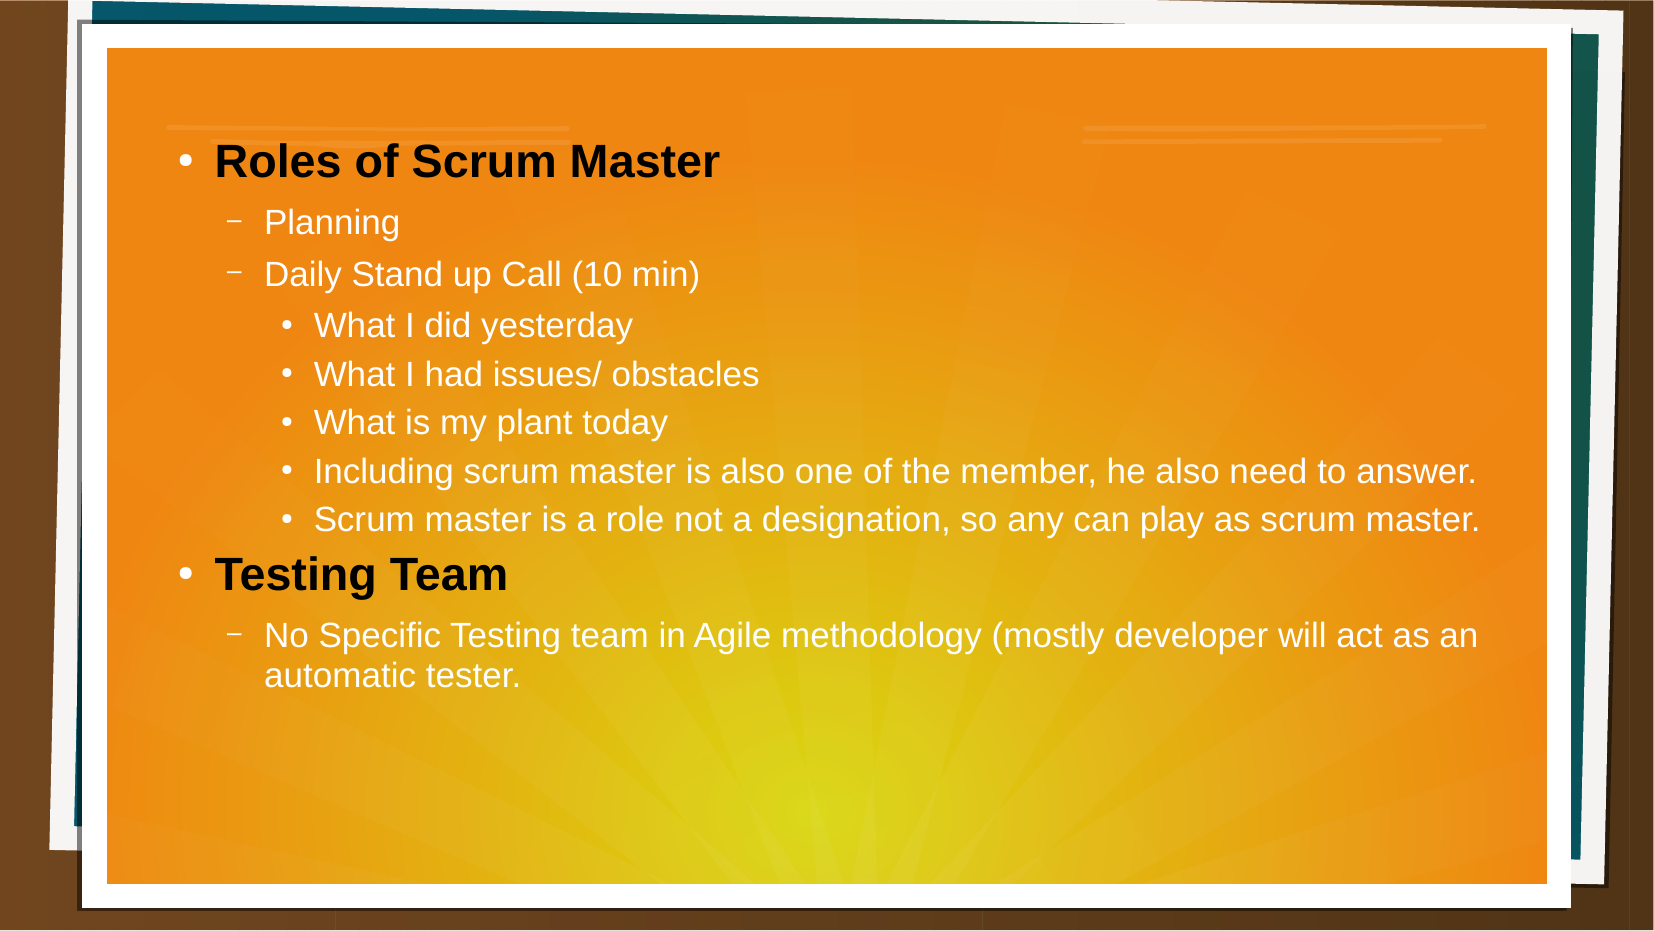

# Roles of Scrum Master
Planning
Daily Stand up Call (10 min)
What I did yesterday
What I had issues/ obstacles
What is my plant today
Including scrum master is also one of the member, he also need to answer.
Scrum master is a role not a designation, so any can play as scrum master.
Testing Team
No Specific Testing team in Agile methodology (mostly developer will act as an automatic tester.